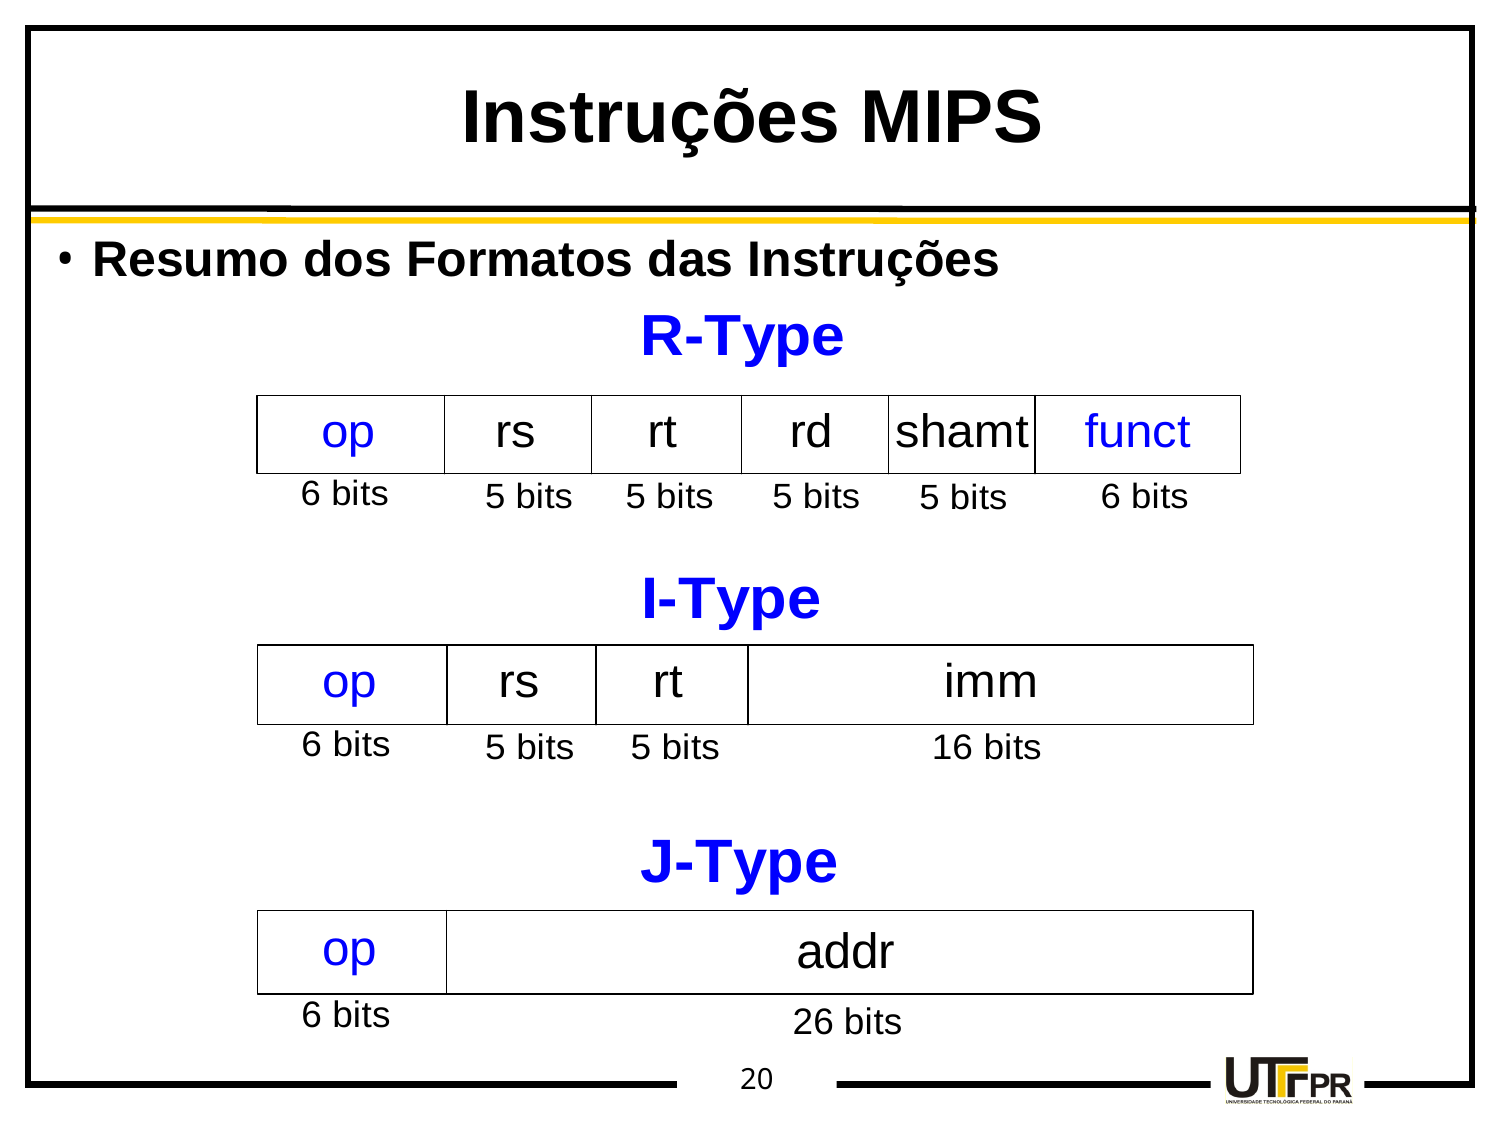

Instruções MIPS
# Resumo dos Formatos das Instruções